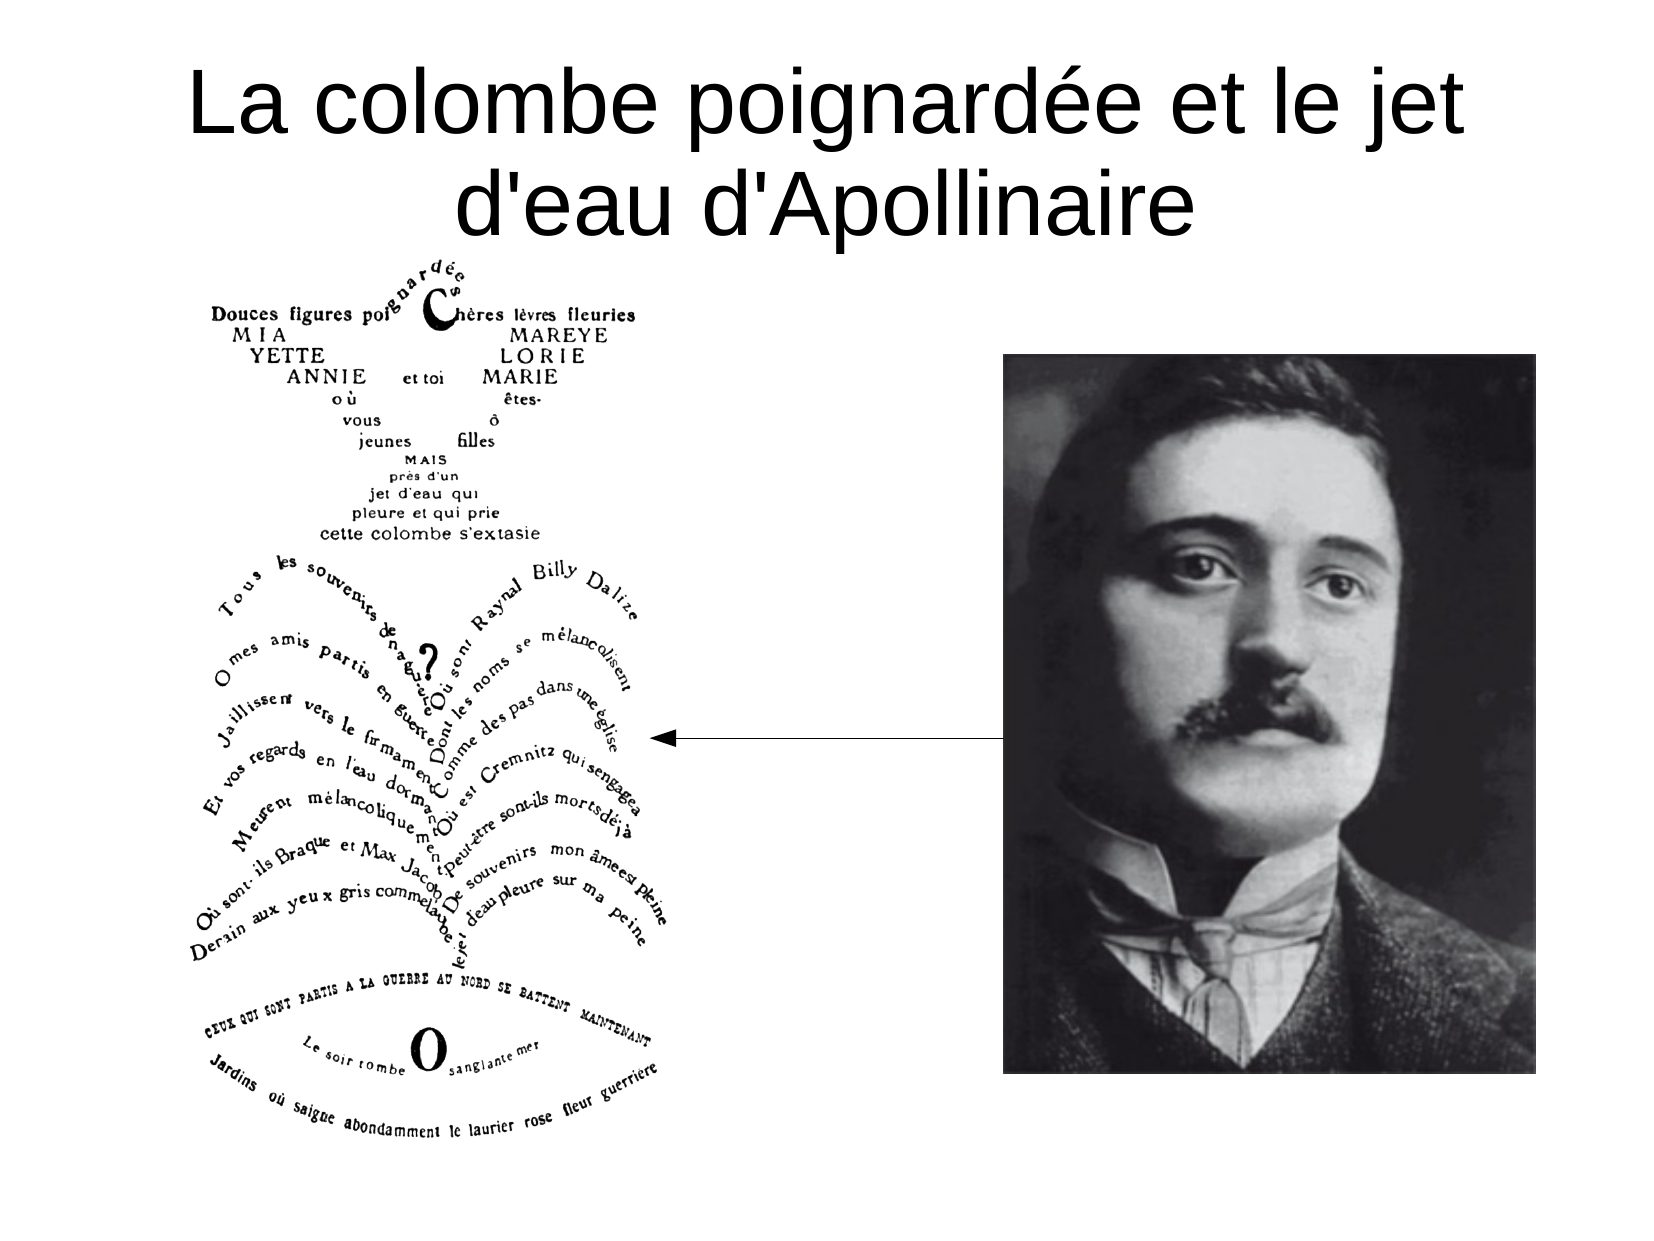

# La colombe poignardée et le jet d'eau d'Apollinaire